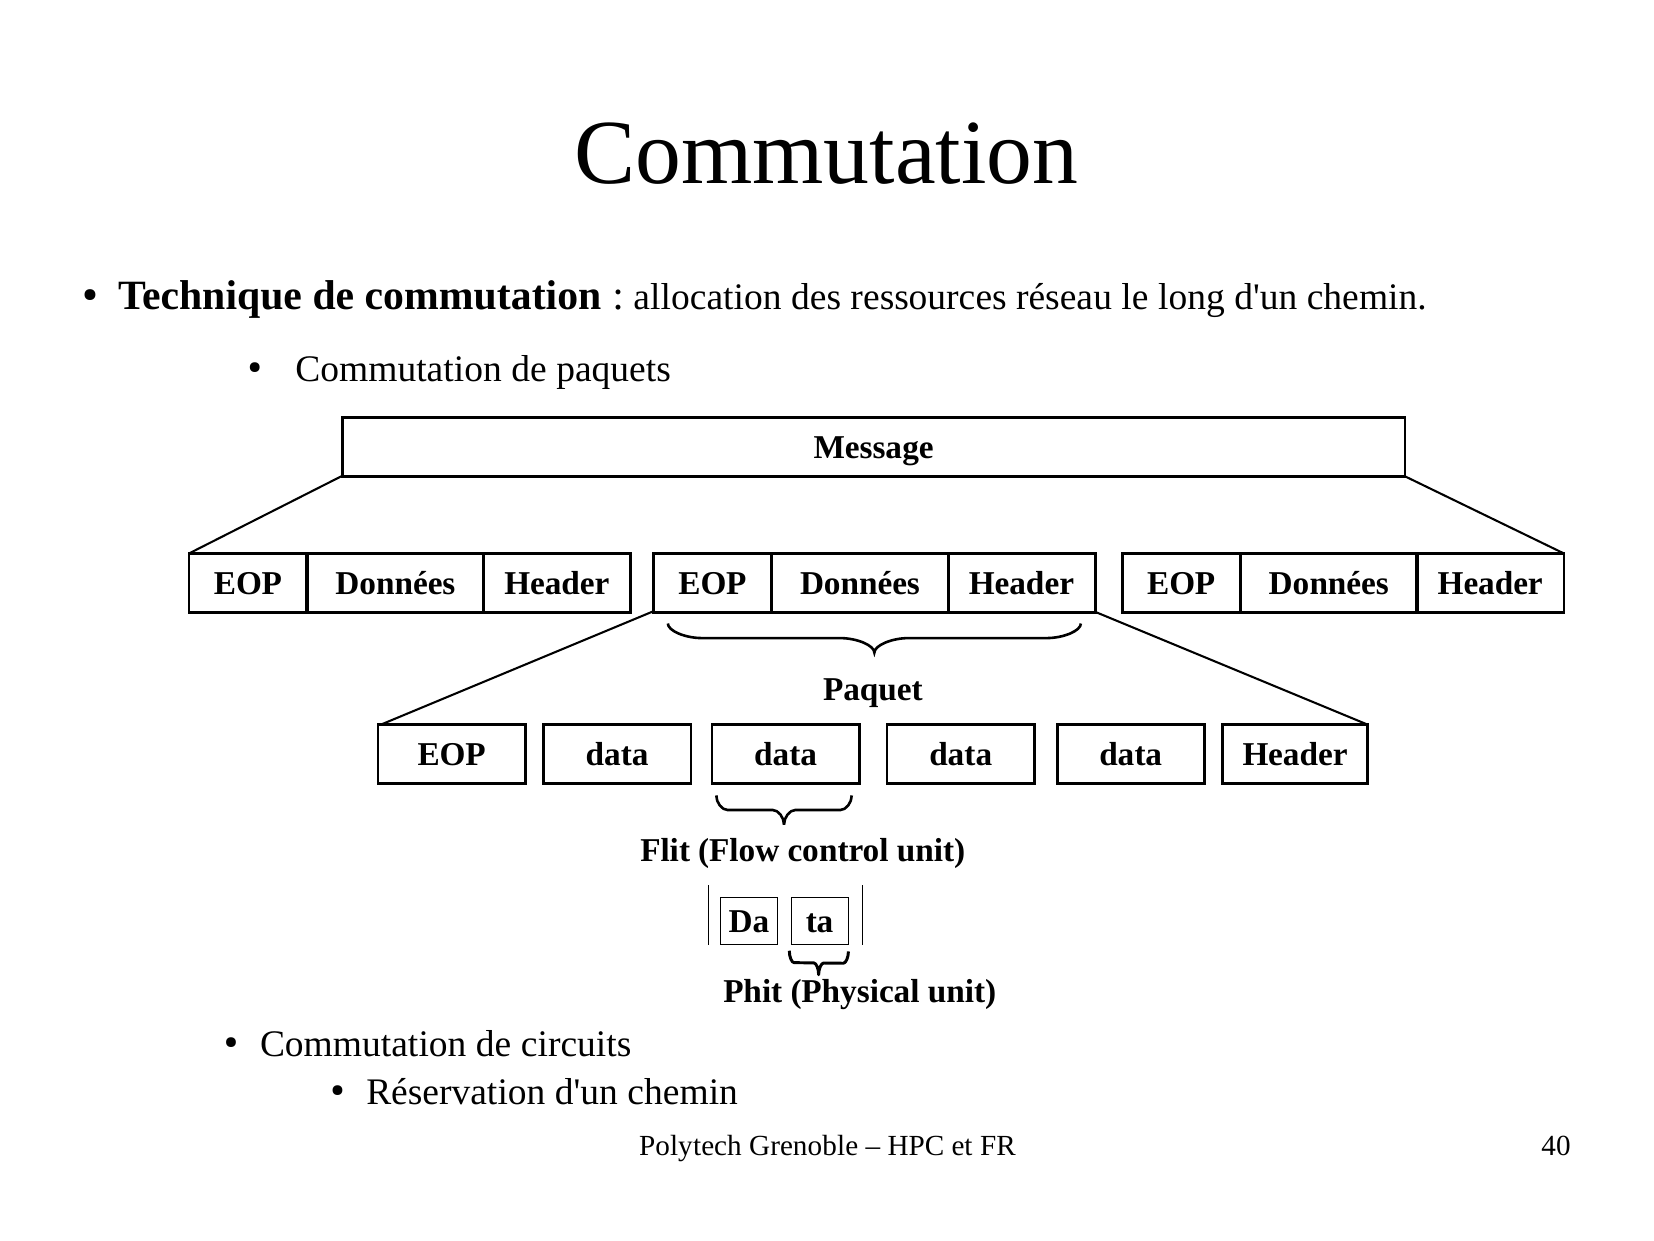

# Commutation
Technique de commutation : allocation des ressources réseau le long d'un chemin.
Commutation de paquets
Commutation de circuits
Réservation d'un chemin
Message
EOP
Données
Header
EOP
Données
Header
EOP
Données
Header
Paquet
EOP
data
data
data
data
Header
Flit (Flow control unit)
Da
ta
Phit (Physical unit)
Matthieu PAYET
40